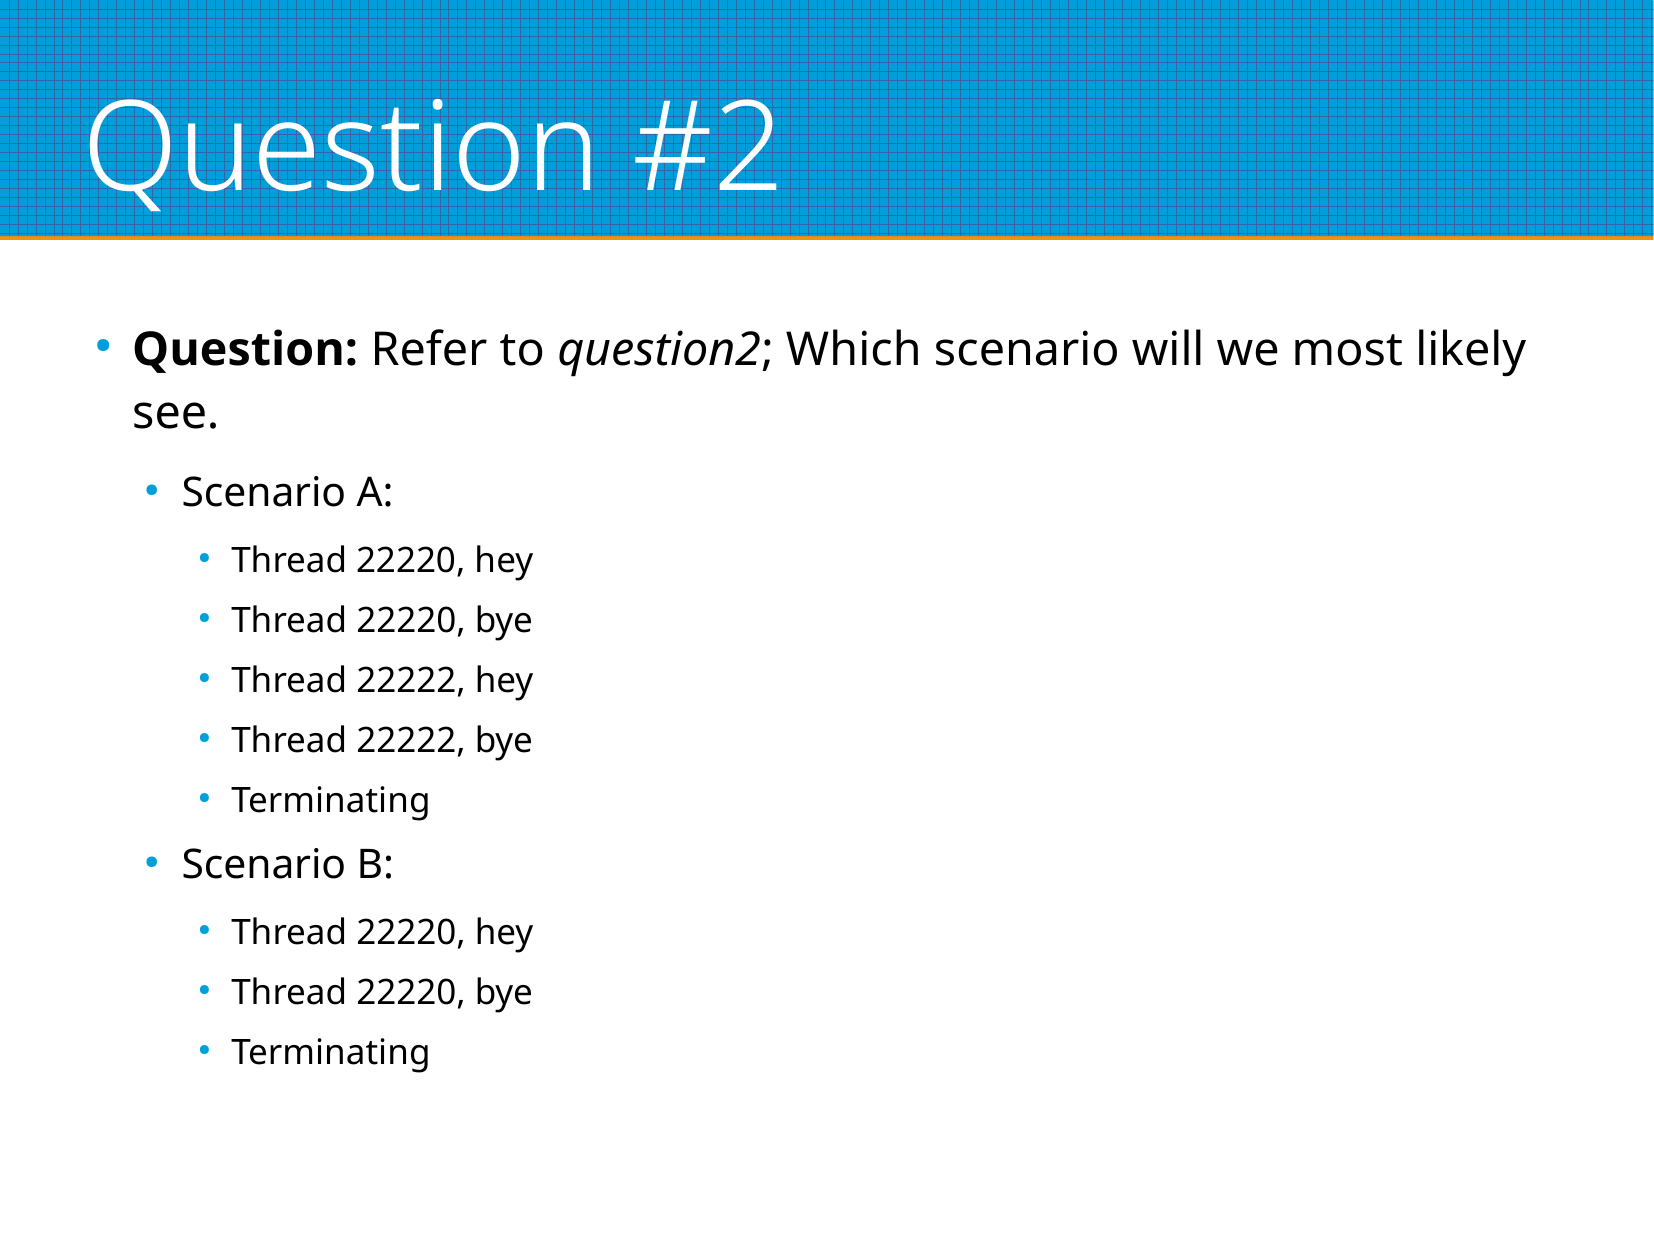

# Question #2
Question: Refer to question2; Which scenario will we most likely see.
Scenario A:
Thread 22220, hey
Thread 22220, bye
Thread 22222, hey
Thread 22222, bye
Terminating
Scenario B:
Thread 22220, hey
Thread 22220, bye
Terminating